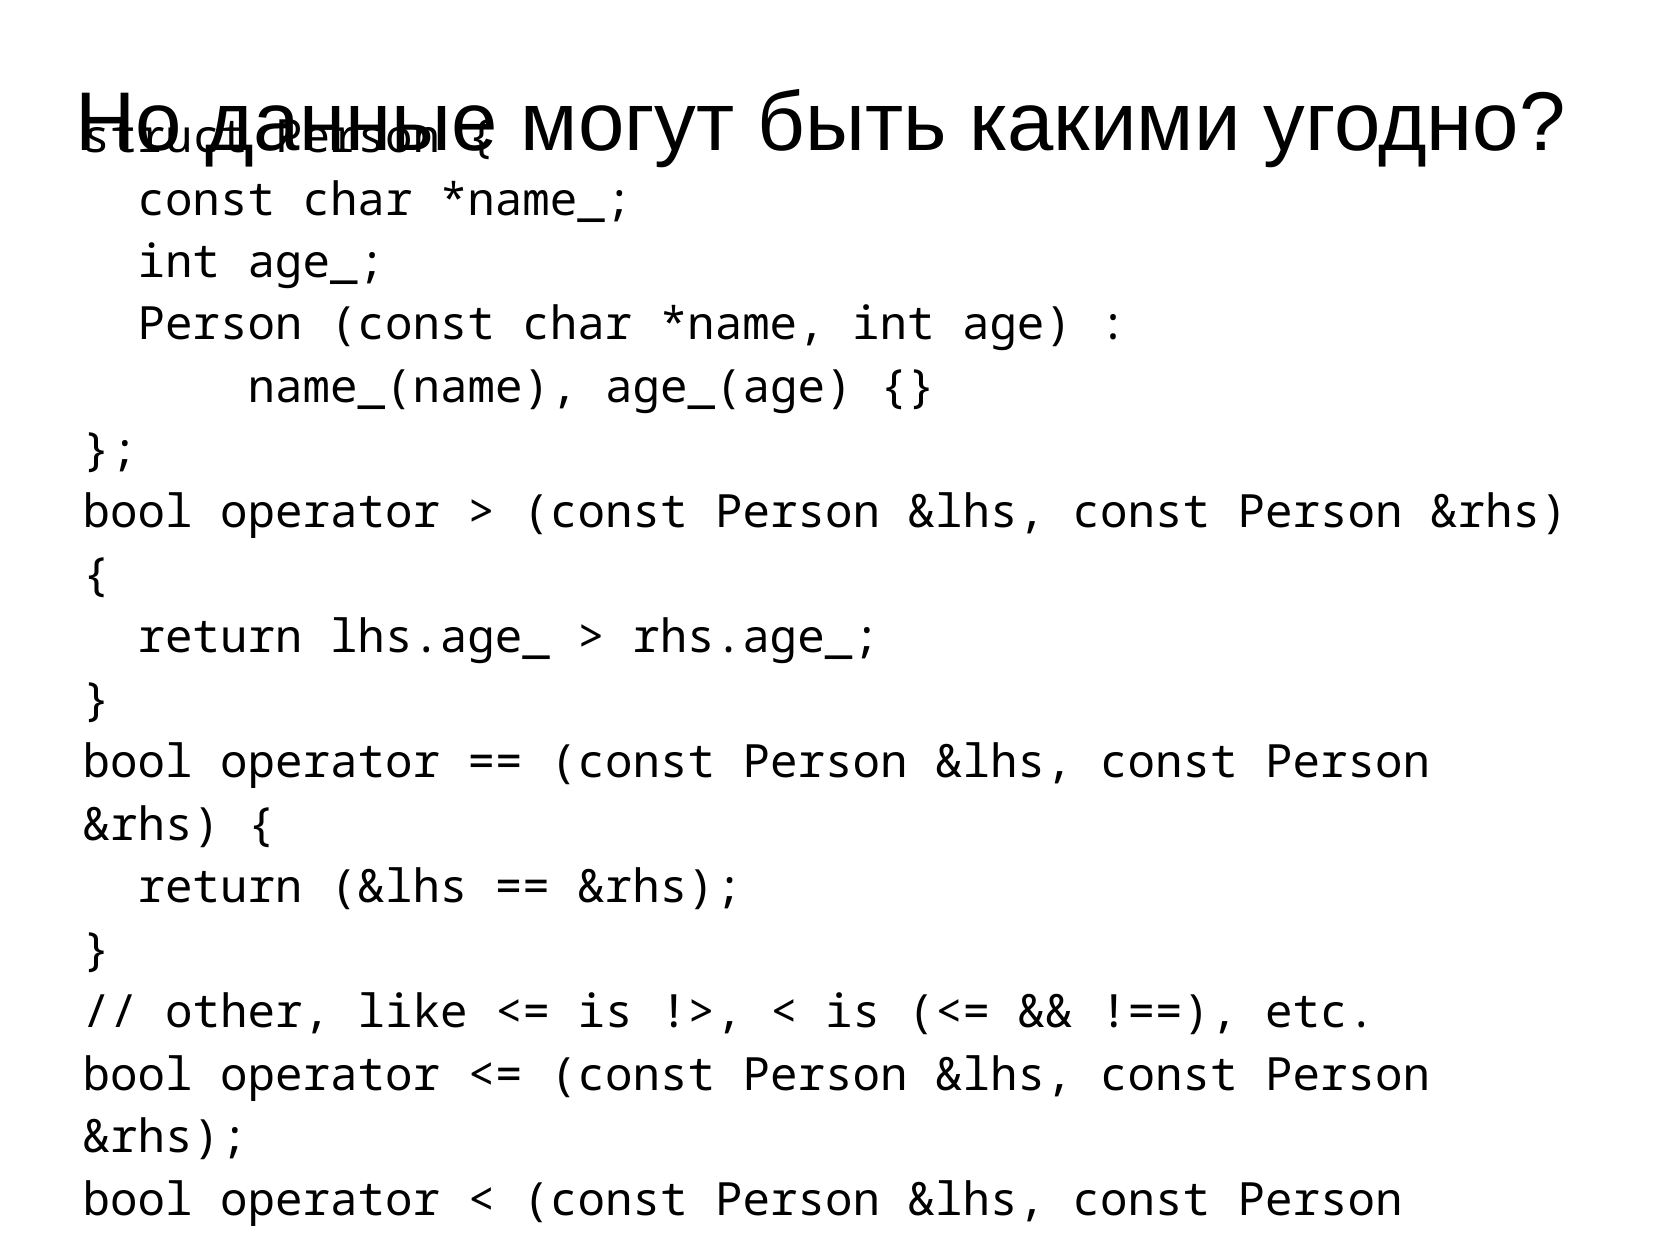

# Но данные могут быть какими угодно?
struct Person {
 const char *name_;
 int age_;
 Person (const char *name, int age) :
 name_(name), age_(age) {}
};
bool operator > (const Person &lhs, const Person &rhs) {
 return lhs.age_ > rhs.age_;
}
bool operator == (const Person &lhs, const Person &rhs) {
 return (&lhs == &rhs);
}
// other, like <= is !>, < is (<= && !==), etc.
bool operator <= (const Person &lhs, const Person &rhs);
bool operator < (const Person &lhs, const Person &rhs);